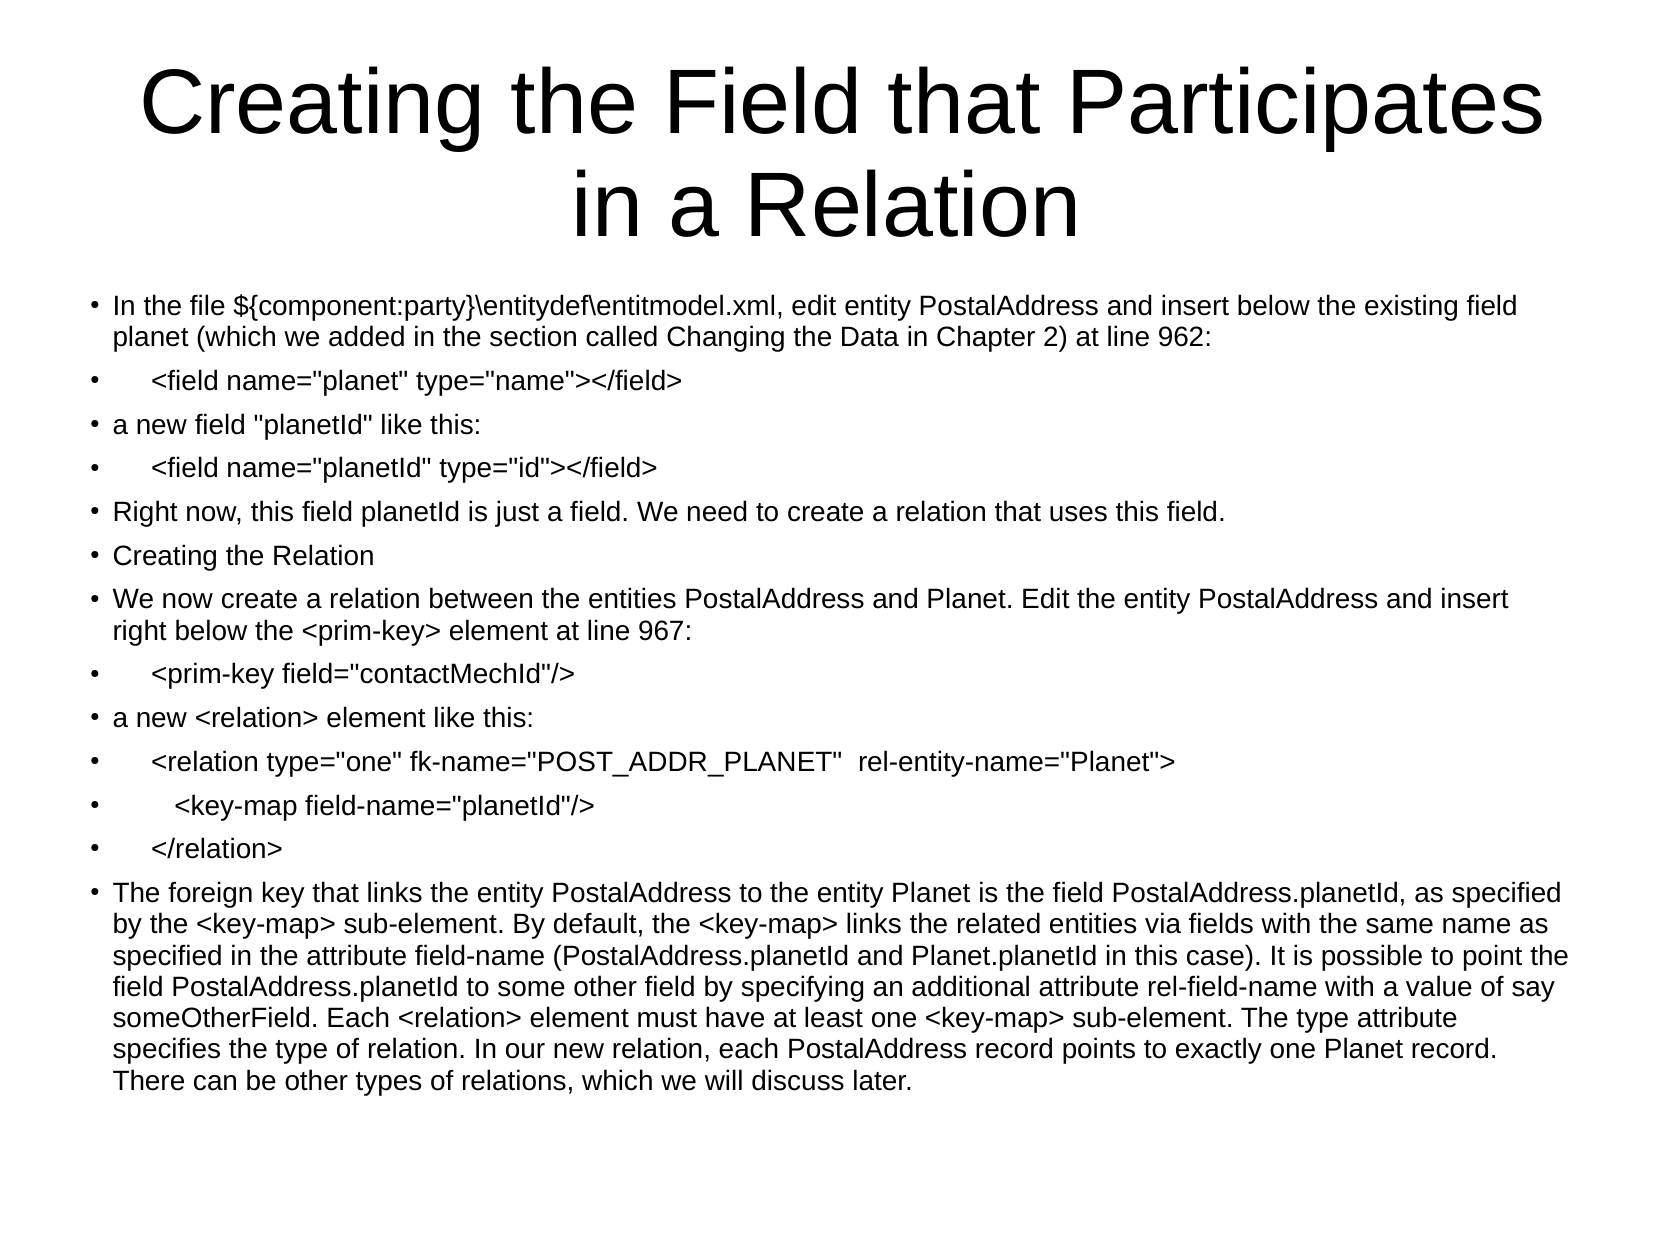

# Creating the Field that Participates in a Relation
In the file ${component:party}\entitydef\entitmodel.xml, edit entity PostalAddress and insert below the existing field planet (which we added in the section called Changing the Data in Chapter 2) at line 962:
 <field name="planet" type="name"></field>
a new field "planetId" like this:
 <field name="planetId" type="id"></field>
Right now, this field planetId is just a field. We need to create a relation that uses this field.
Creating the Relation
We now create a relation between the entities PostalAddress and Planet. Edit the entity PostalAddress and insert right below the <prim-key> element at line 967:
 <prim-key field="contactMechId"/>
a new <relation> element like this:
 <relation type="one" fk-name="POST_ADDR_PLANET" rel-entity-name="Planet">
 <key-map field-name="planetId"/>
 </relation>
The foreign key that links the entity PostalAddress to the entity Planet is the field PostalAddress.planetId, as specified by the <key-map> sub-element. By default, the <key-map> links the related entities via fields with the same name as specified in the attribute field-name (PostalAddress.planetId and Planet.planetId in this case). It is possible to point the field PostalAddress.planetId to some other field by specifying an additional attribute rel-field-name with a value of say someOtherField. Each <relation> element must have at least one <key-map> sub-element. The type attribute specifies the type of relation. In our new relation, each PostalAddress record points to exactly one Planet record. There can be other types of relations, which we will discuss later.